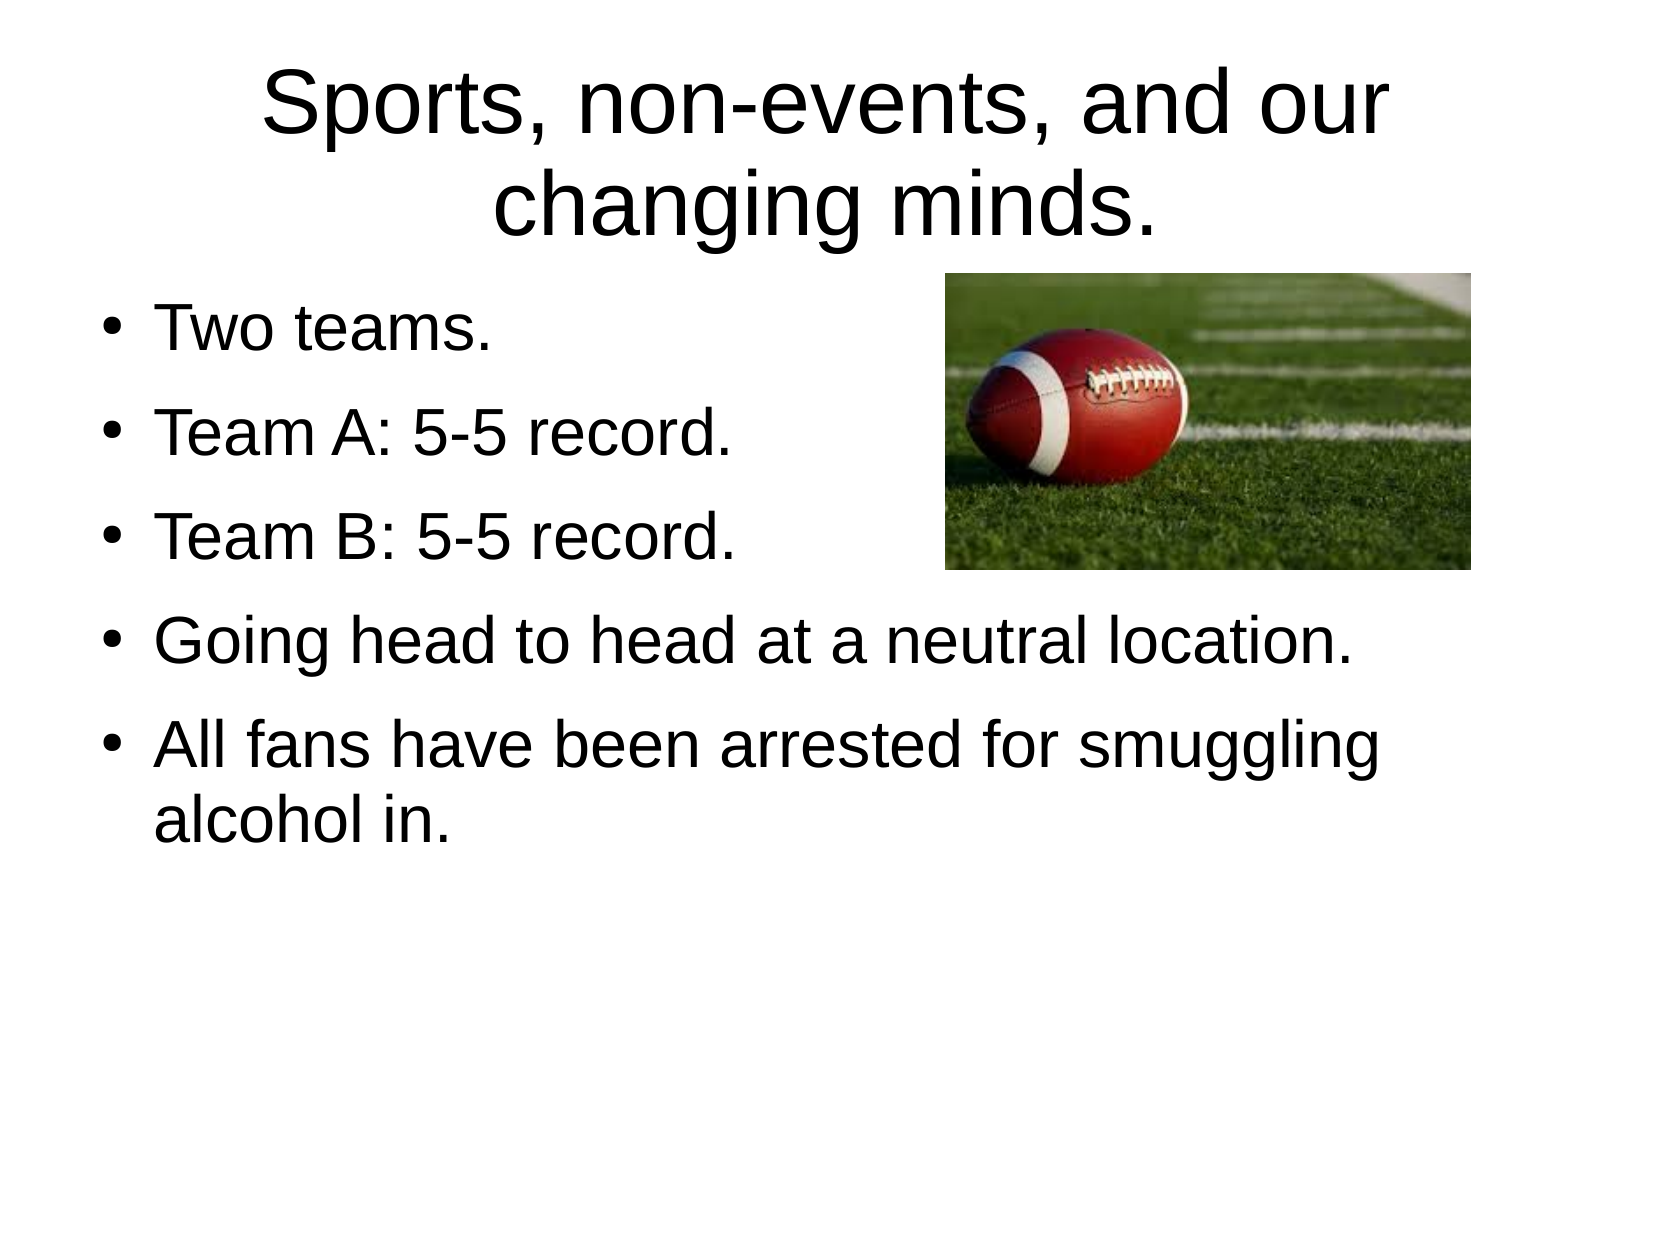

# Sports, non-events, and our changing minds.
Two teams.
Team A: 5-5 record.
Team B: 5-5 record.
Going head to head at a neutral location.
All fans have been arrested for smuggling alcohol in.